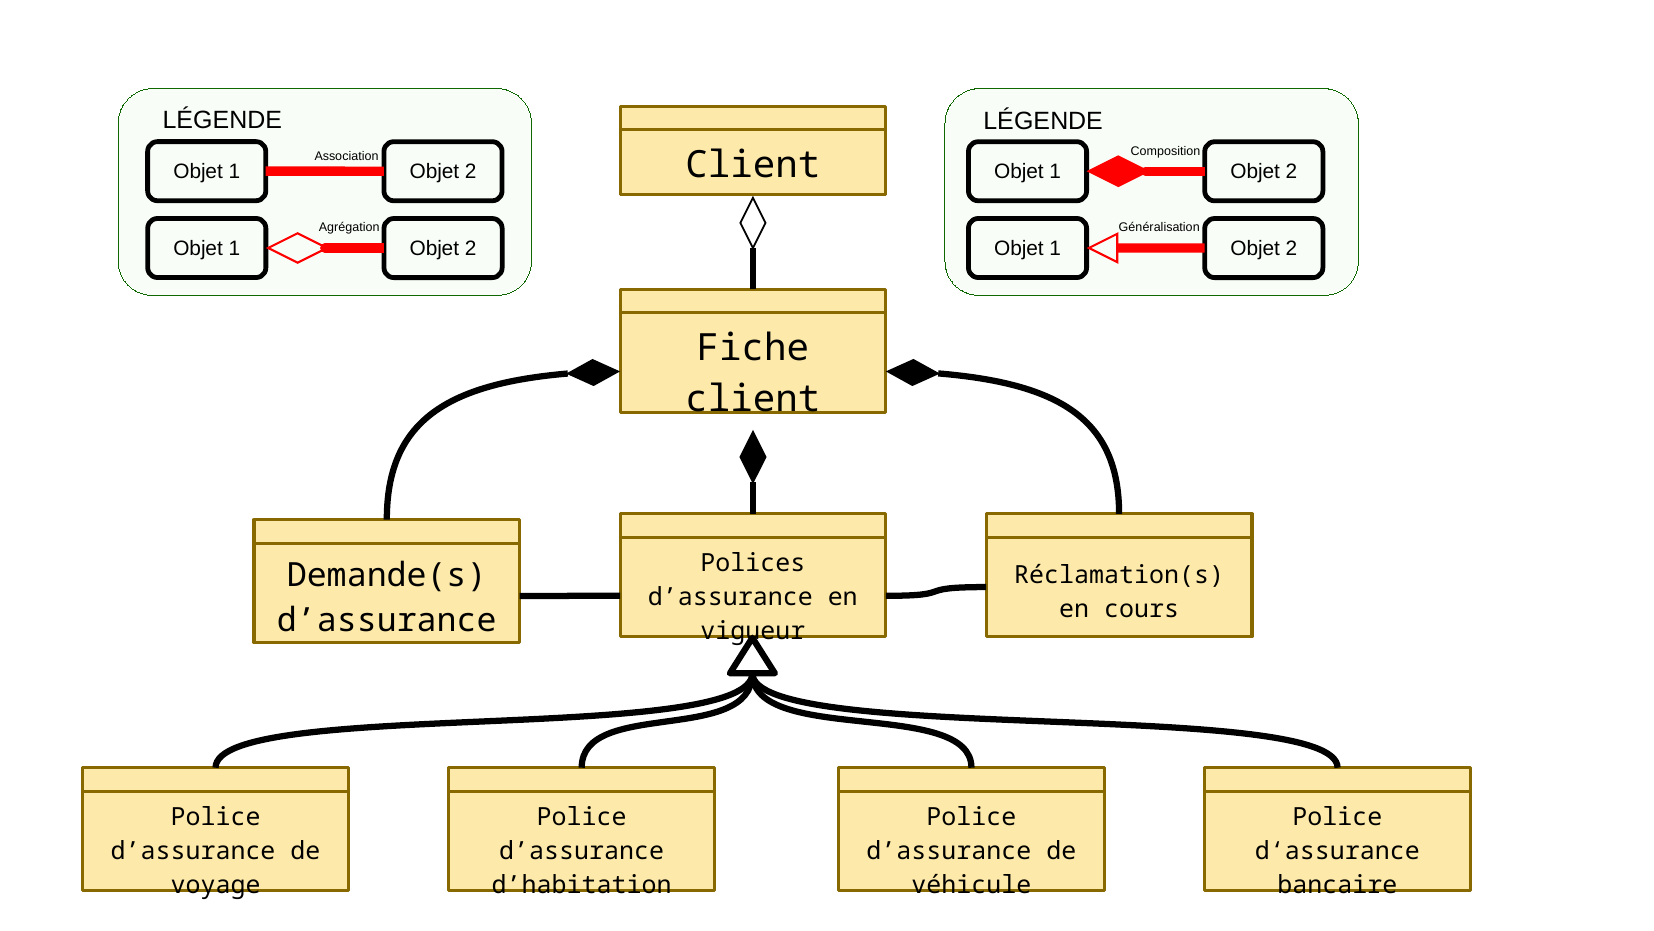

LÉGENDE
LÉGENDE
Client
Fiche client
Réclamation(s) en cours
Polices d’assurance en vigueur
Demande(s) d’assurance
Police d’assurance de voyage
Police d’assurance d’habitation
Police d’assurance de véhicule
Police d‘assurance bancaire
Composition
Objet 1
Objet 2
Objet 1
Objet 2
Association
Agrégation
Généralisation
Objet 1
Objet 1
Objet 2
Objet 2